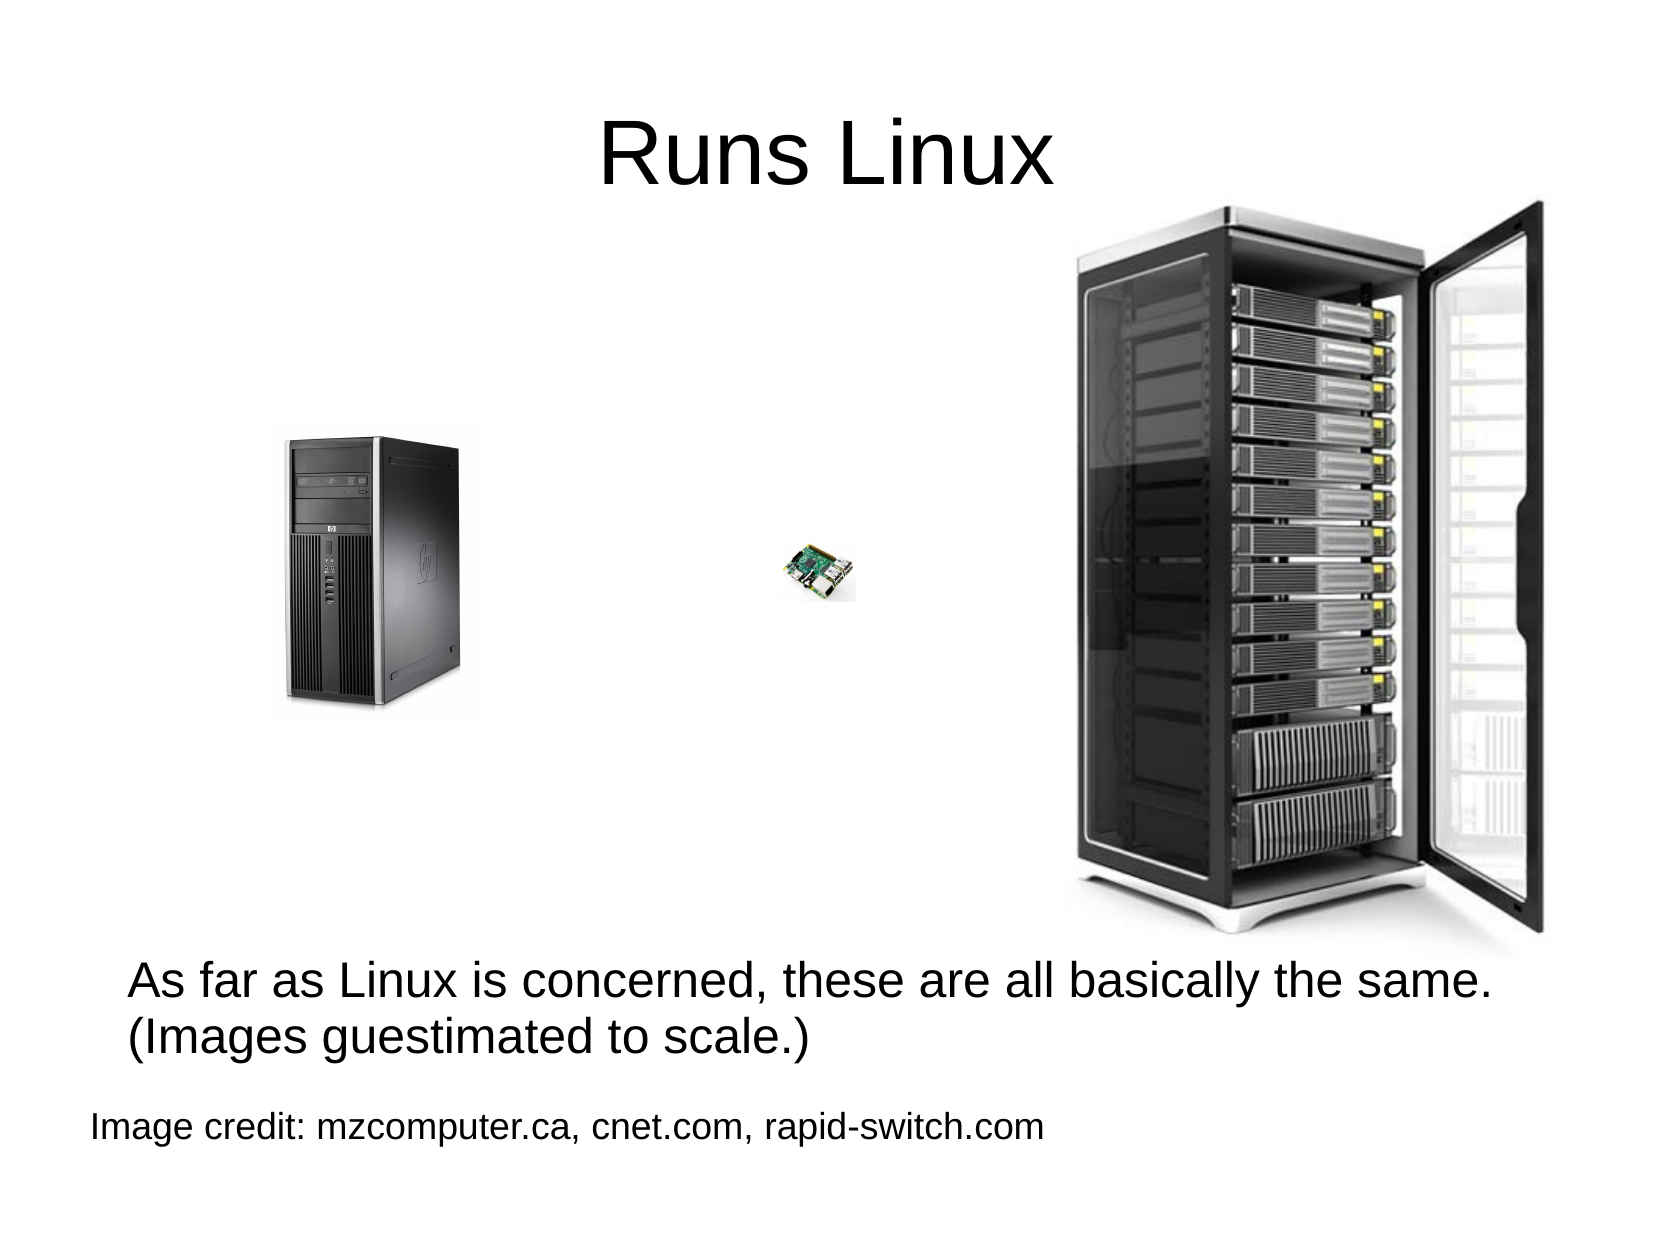

# Runs Linux
As far as Linux is concerned, these are all basically the same.
(Images guestimated to scale.)
Image credit: mzcomputer.ca, cnet.com, rapid-switch.com